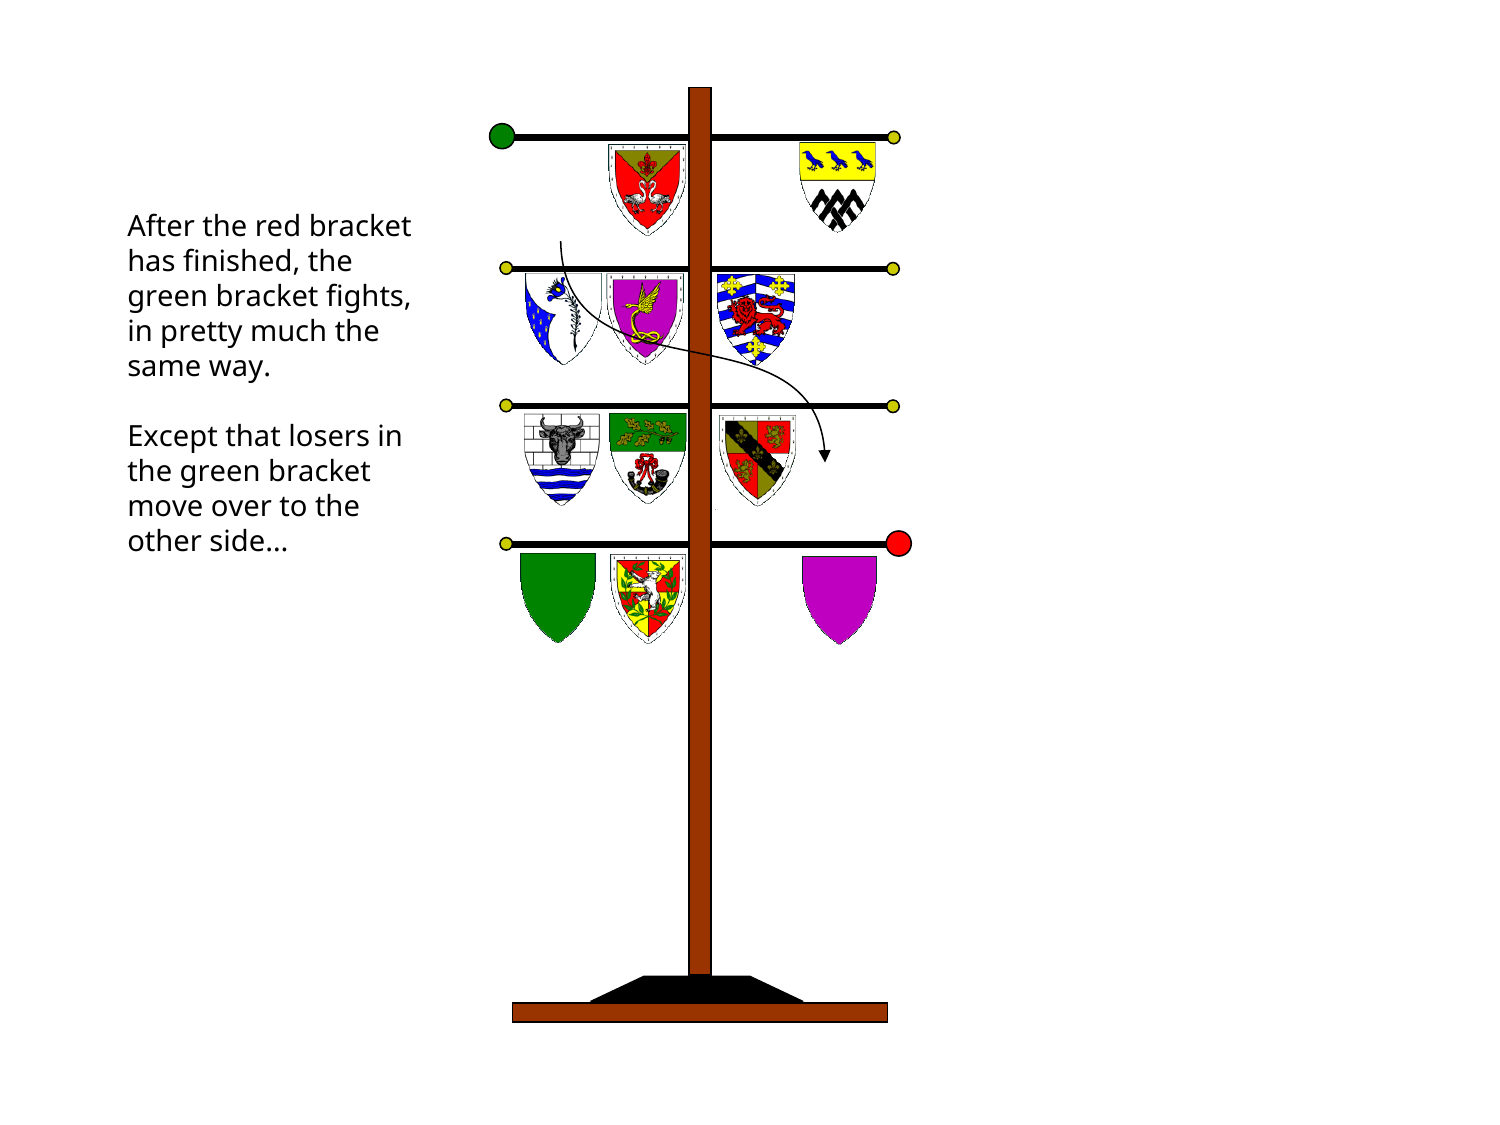

After the red bracket
has finished, the
green bracket fights,
in pretty much the
same way.
Except that losers in
the green bracket
move over to the
other side…